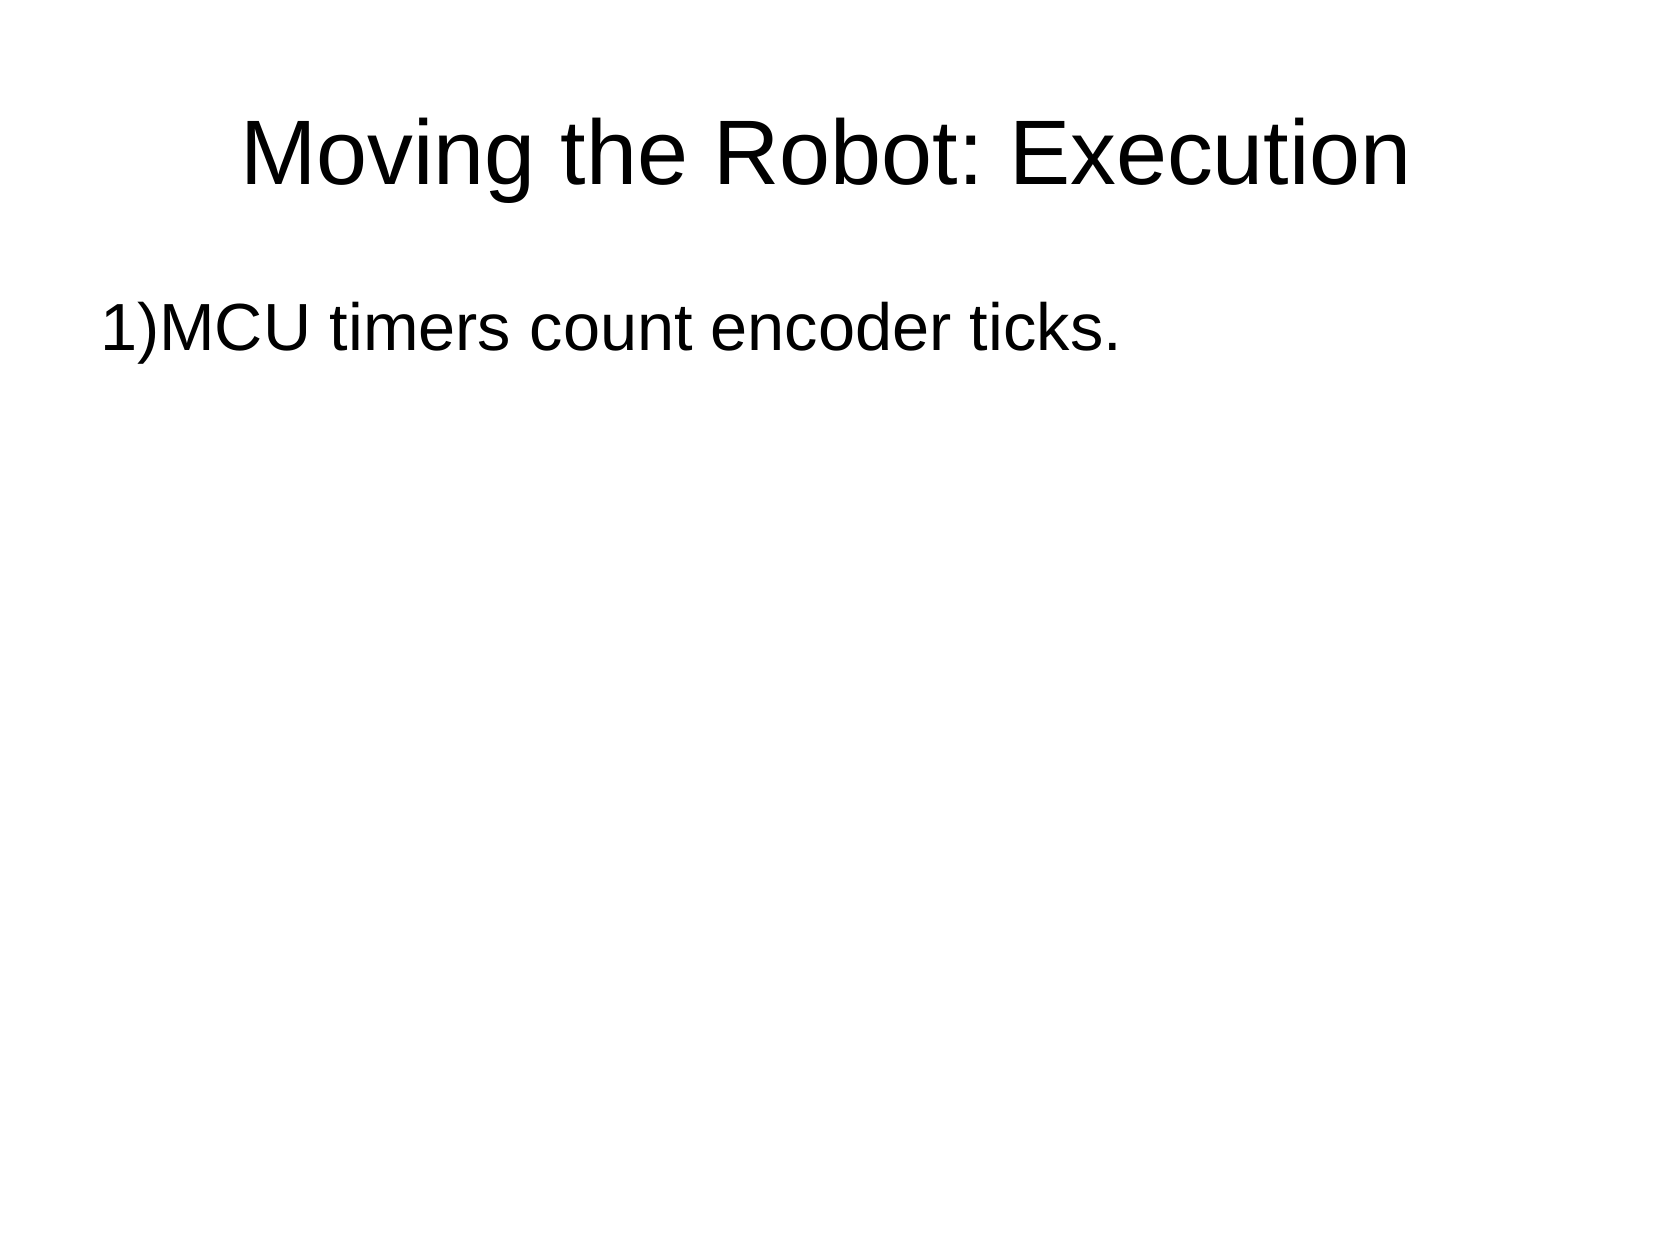

# Moving the Robot: Execution
MCU timers count encoder ticks.